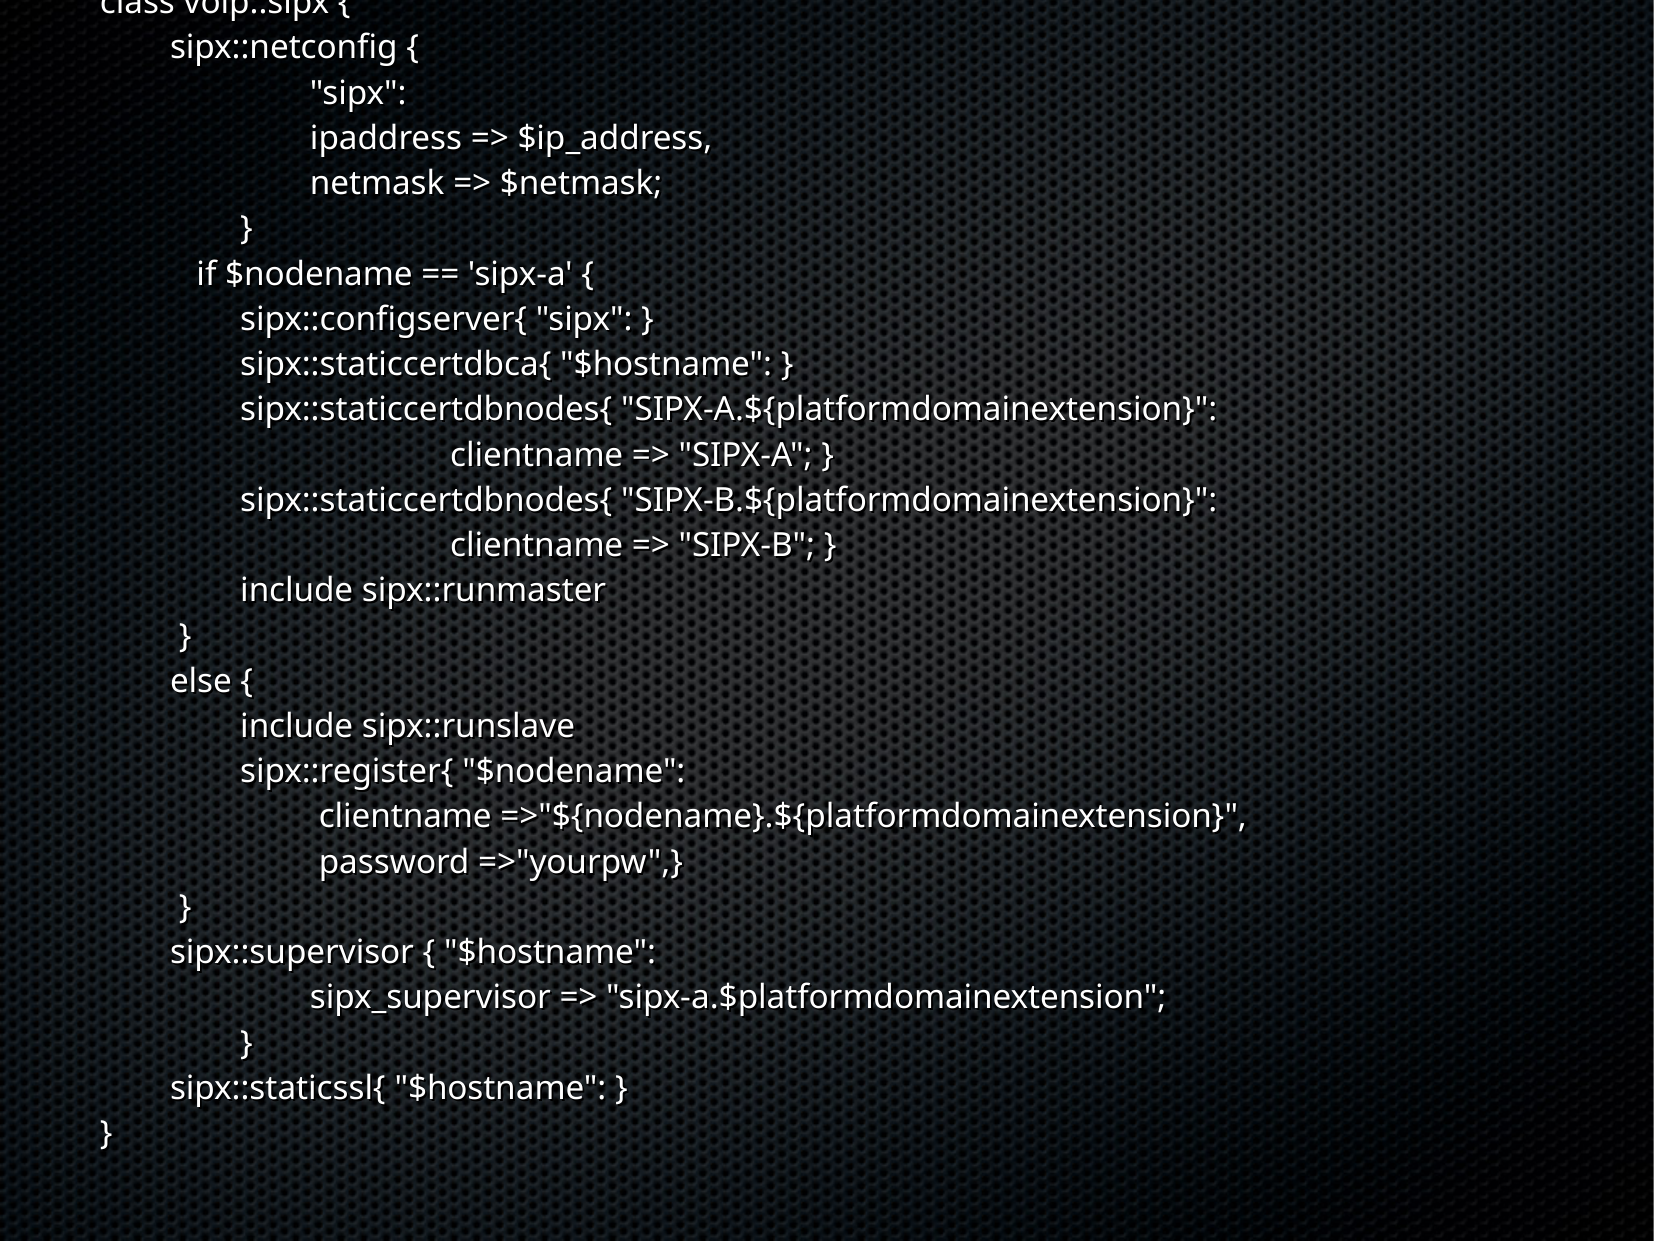

# class voip::sipx {
 sipx::netconfig {
 "sipx":
 ipaddress => $ip_address,
 netmask => $netmask;
 }
 if $nodename == 'sipx-a' {
 sipx::configserver{ "sipx": }
 sipx::staticcertdbca{ "$hostname": }
 sipx::staticcertdbnodes{ "SIPX-A.${platformdomainextension}":
 clientname => "SIPX-A"; }
 sipx::staticcertdbnodes{ "SIPX-B.${platformdomainextension}":
 clientname => "SIPX-B"; }
 include sipx::runmaster
 }
 else {
 include sipx::runslave
 sipx::register{ "$nodename":
 clientname =>"${nodename}.${platformdomainextension}",
 password =>"yourpw",}
 }
 sipx::supervisor { "$hostname":
 sipx_supervisor => "sipx-a.$platformdomainextension";
 }
 sipx::staticssl{ "$hostname": }
}